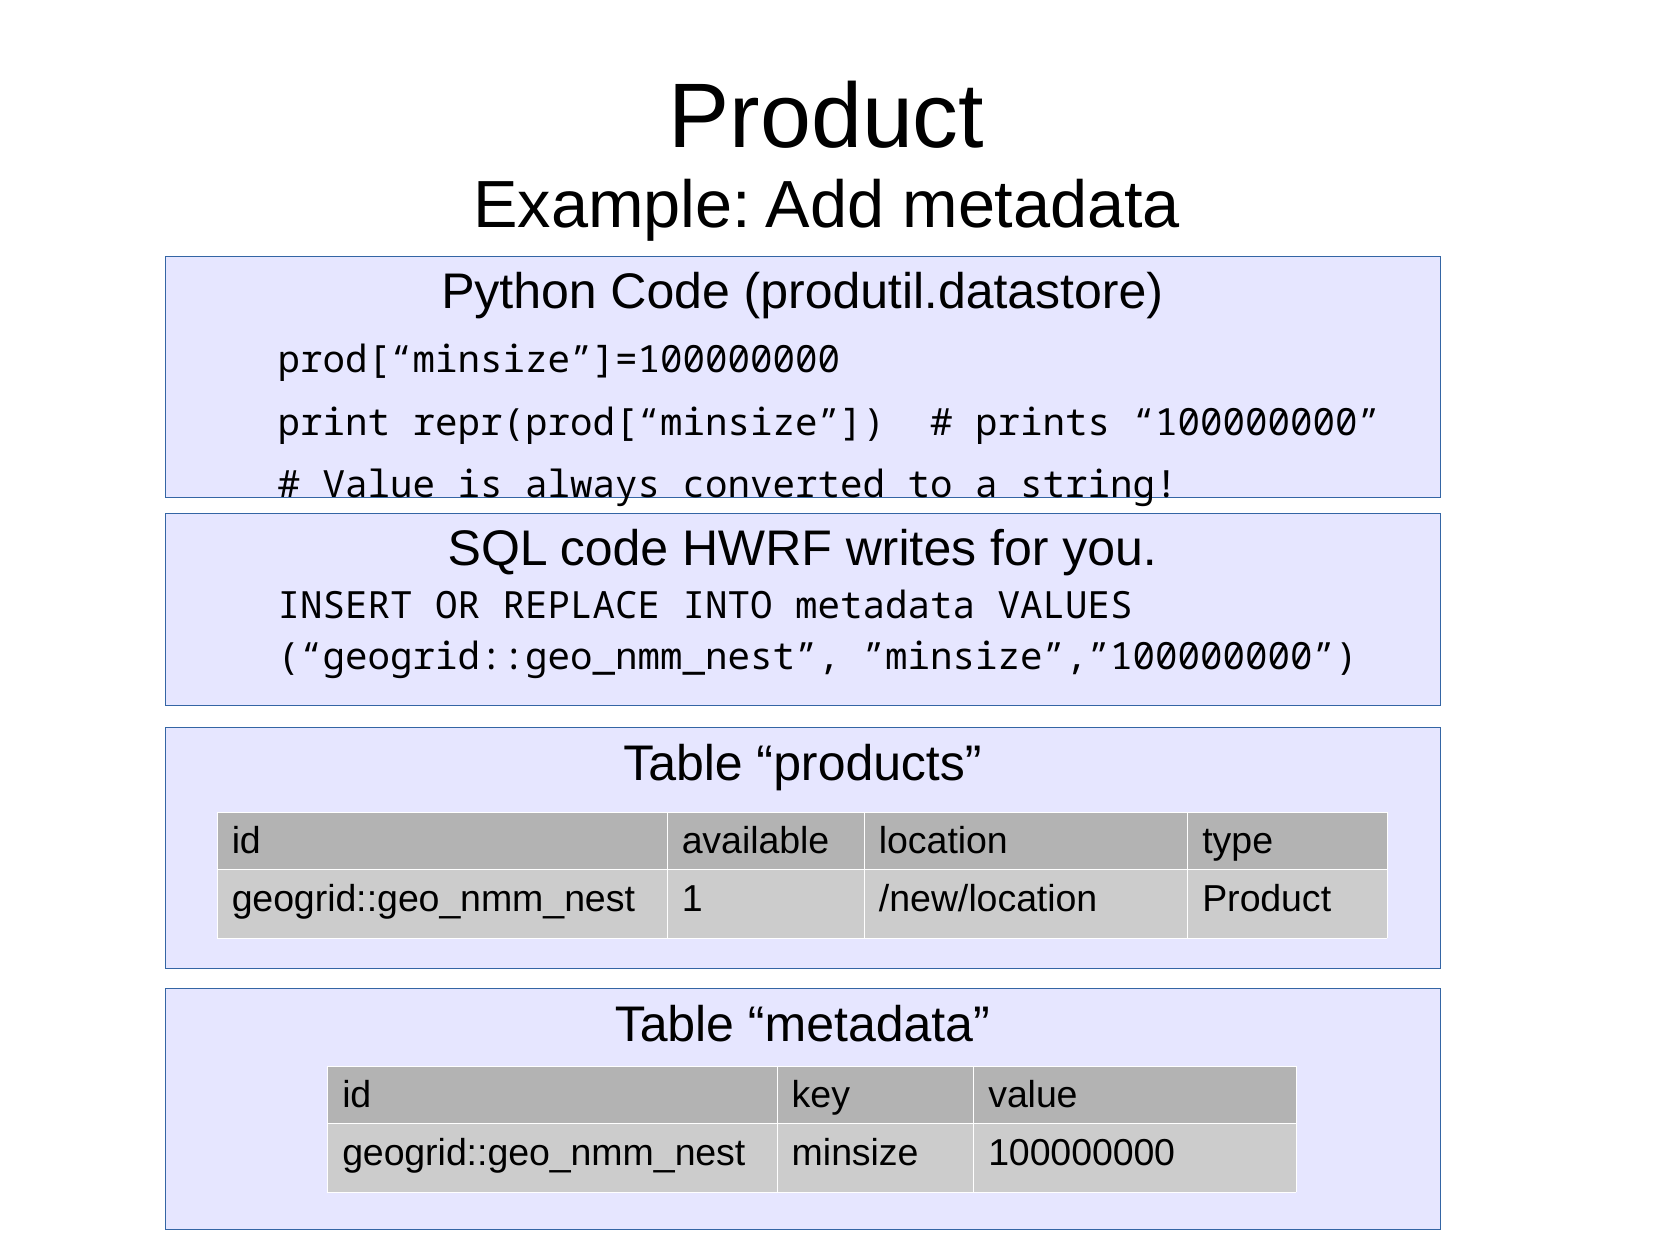

# Product Example: Add metadata
Python Code (produtil.datastore)
prod[“minsize”]=100000000
print repr(prod[“minsize”]) # prints “100000000”
# Value is always converted to a string!
SQL code HWRF writes for you.
INSERT OR REPLACE INTO metadata VALUES (“geogrid::geo_nmm_nest”, ”minsize”,”100000000”)
Table “products”
| id | available | location | type |
| --- | --- | --- | --- |
| geogrid::geo\_nmm\_nest | 1 | /new/location | Product |
Table “metadata”
| id | key | value |
| --- | --- | --- |
| geogrid::geo\_nmm\_nest | minsize | 100000000 |